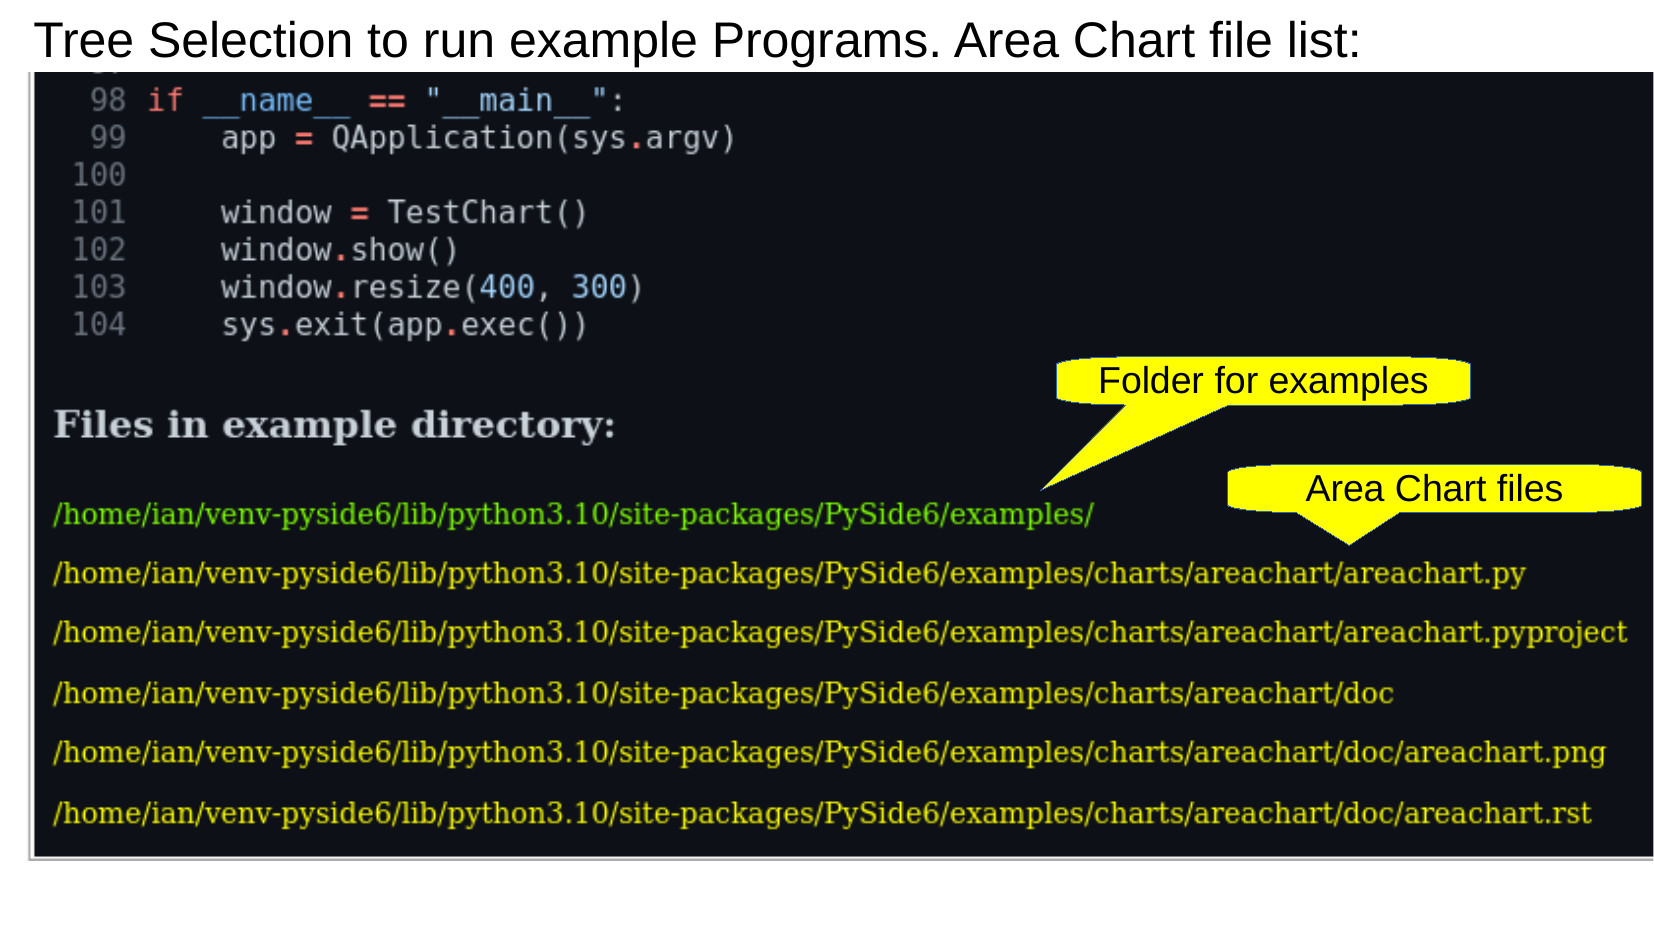

Tree Selection to run example Programs. Area Chart file list:
Folder for examples
Area Chart files